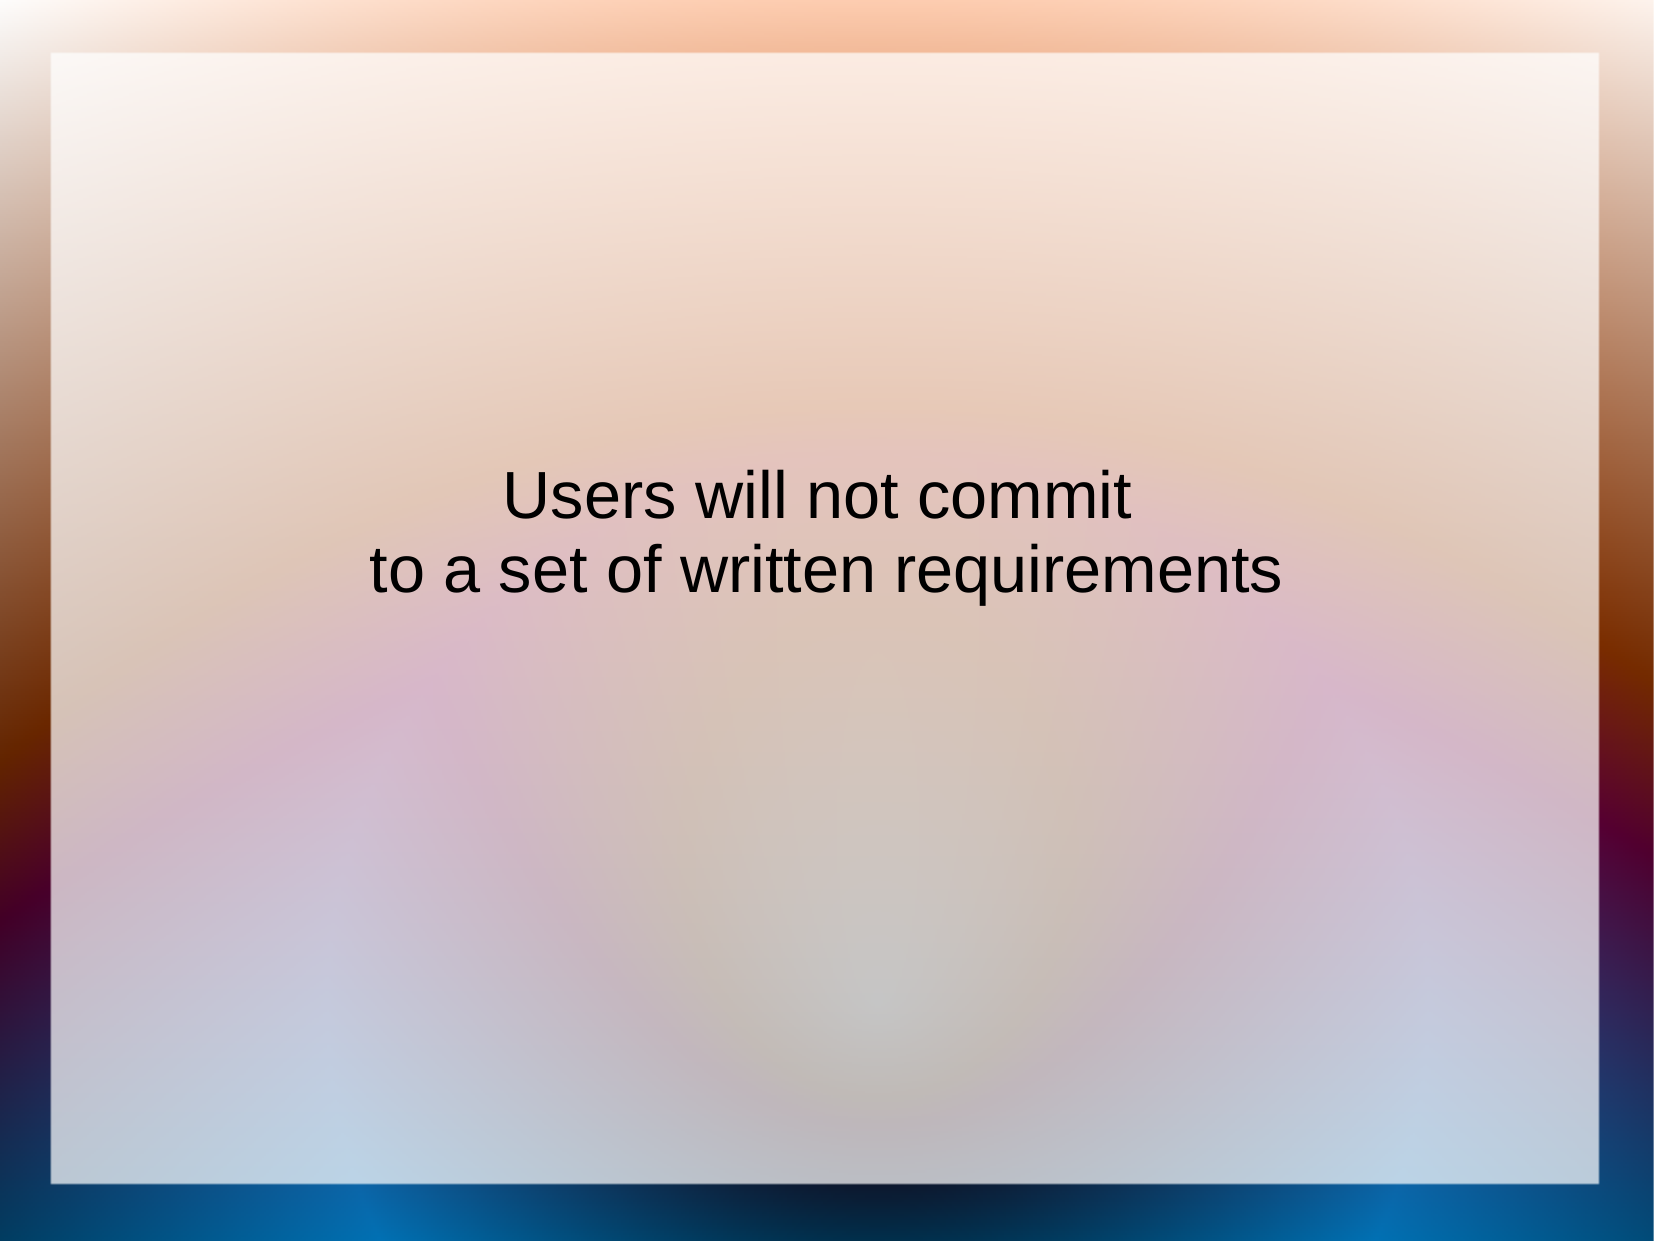

# Users will not commit
to a set of written requirements